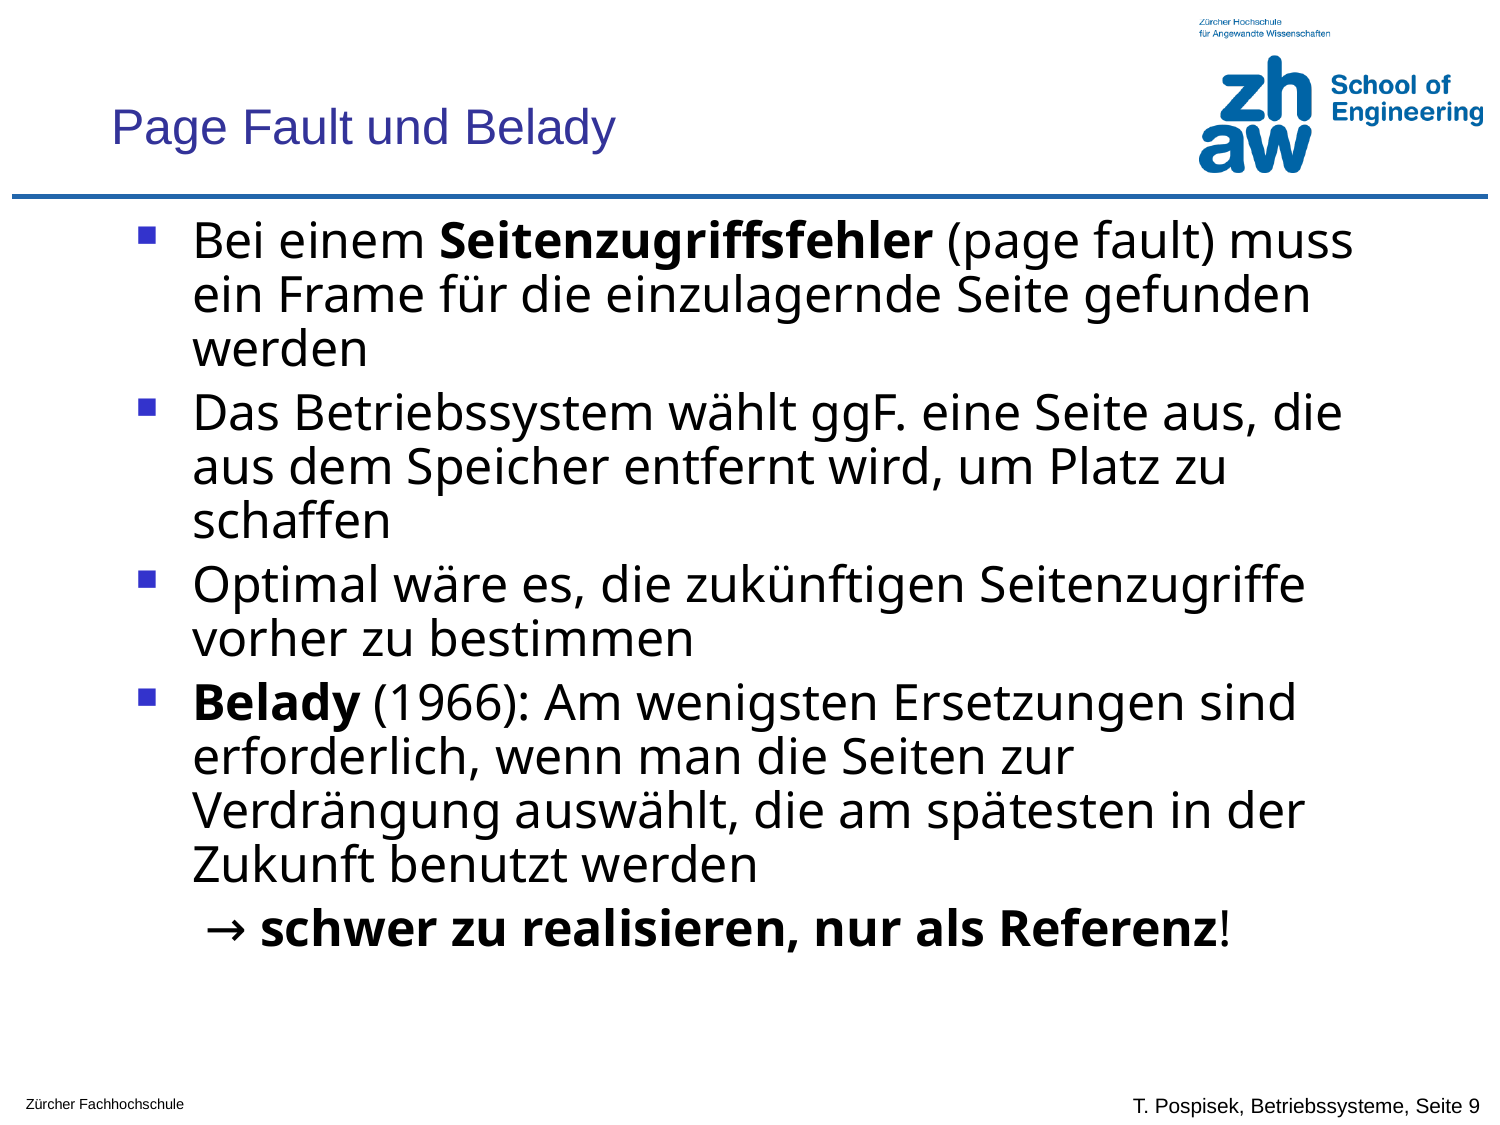

# Page Fault und Belady
Bei einem Seitenzugriffsfehler (page fault) muss ein Frame für die einzulagernde Seite gefunden werden
Das Betriebssystem wählt ggF. eine Seite aus, die aus dem Speicher entfernt wird, um Platz zu schaffen
Optimal wäre es, die zukünftigen Seitenzugriffe vorher zu bestimmen
Belady (1966): Am wenigsten Ersetzungen sind erforderlich, wenn man die Seiten zur Verdrängung auswählt, die am spätesten in der Zukunft benutzt werden
	 → schwer zu realisieren, nur als Referenz!